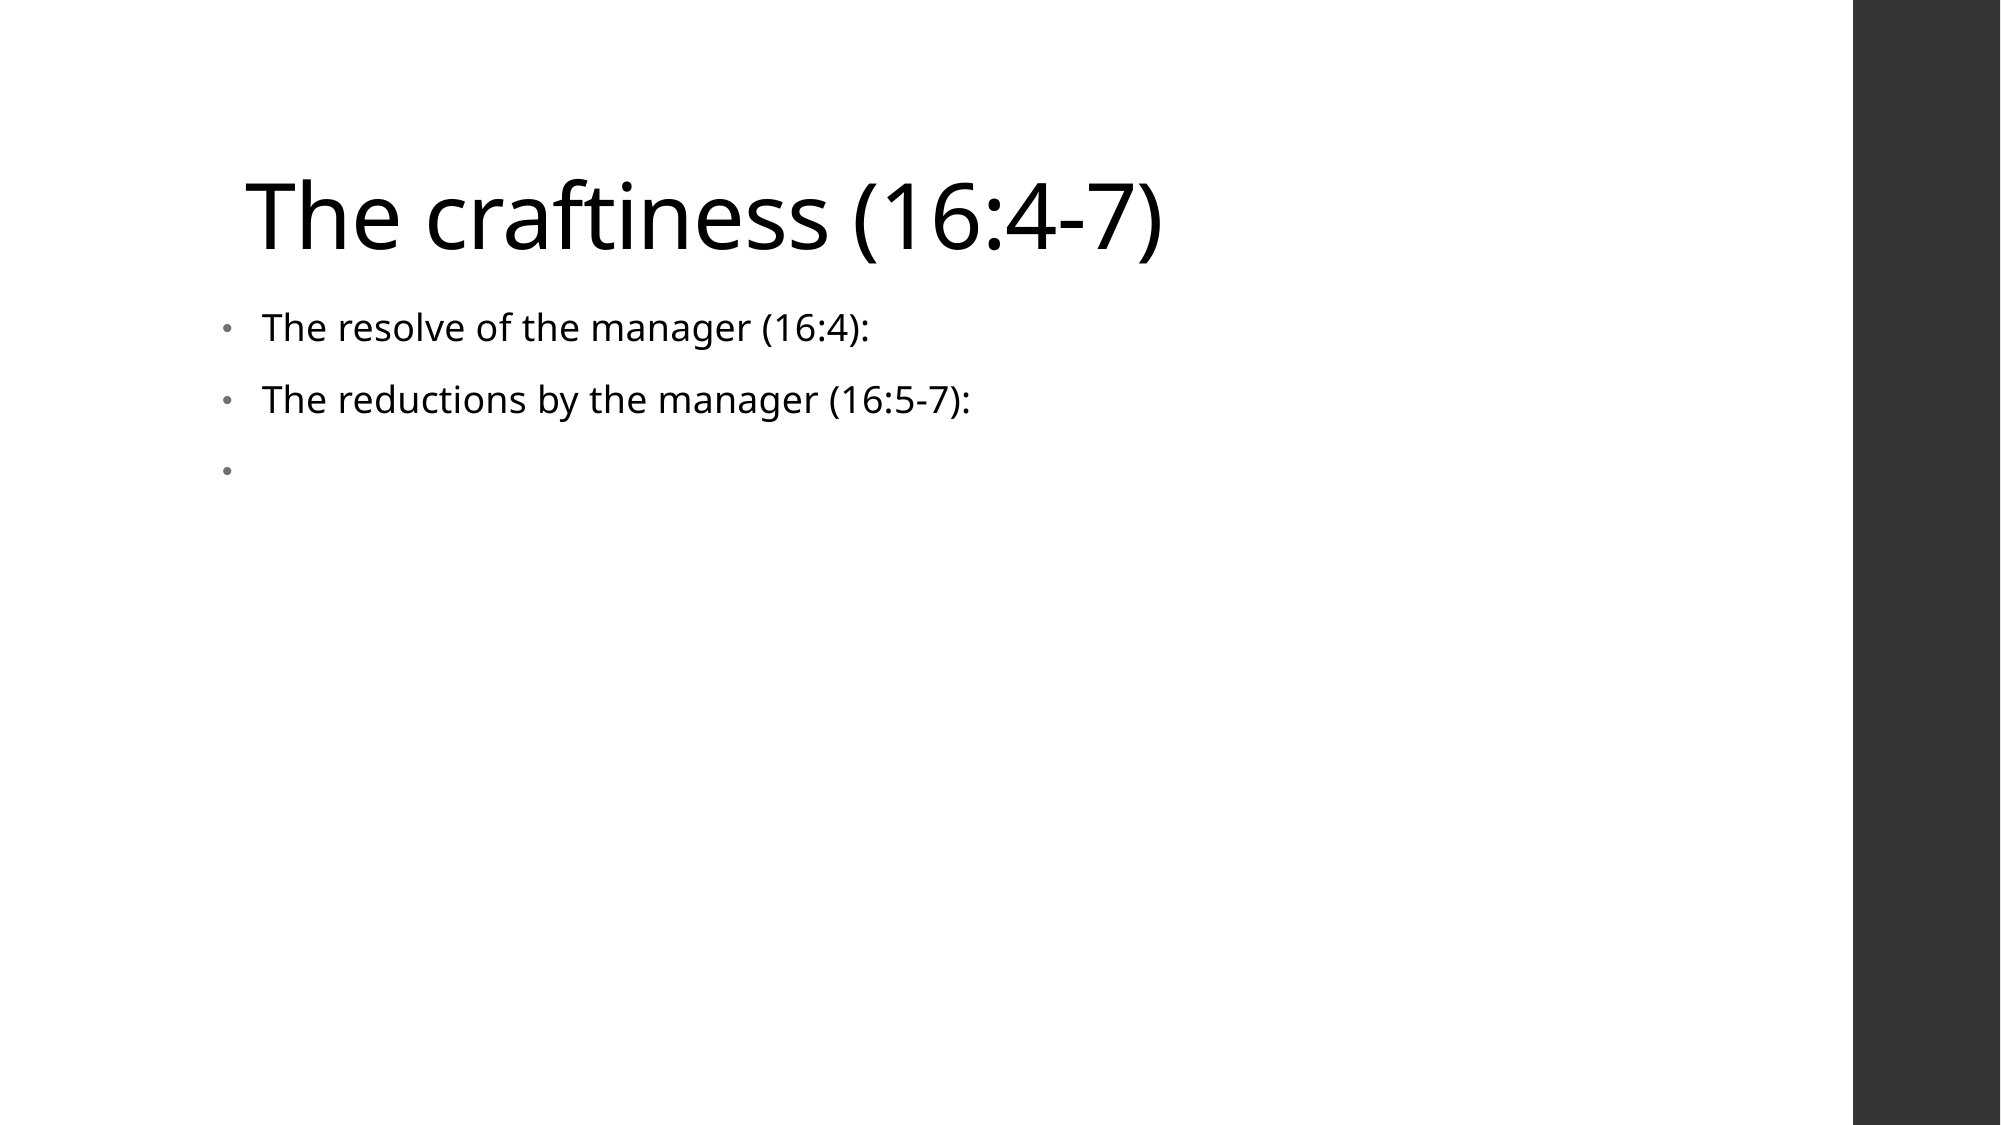

# The craftiness (16:4-7)
 The resolve of the manager (16:4):
 The reductions by the manager (16:5-7):